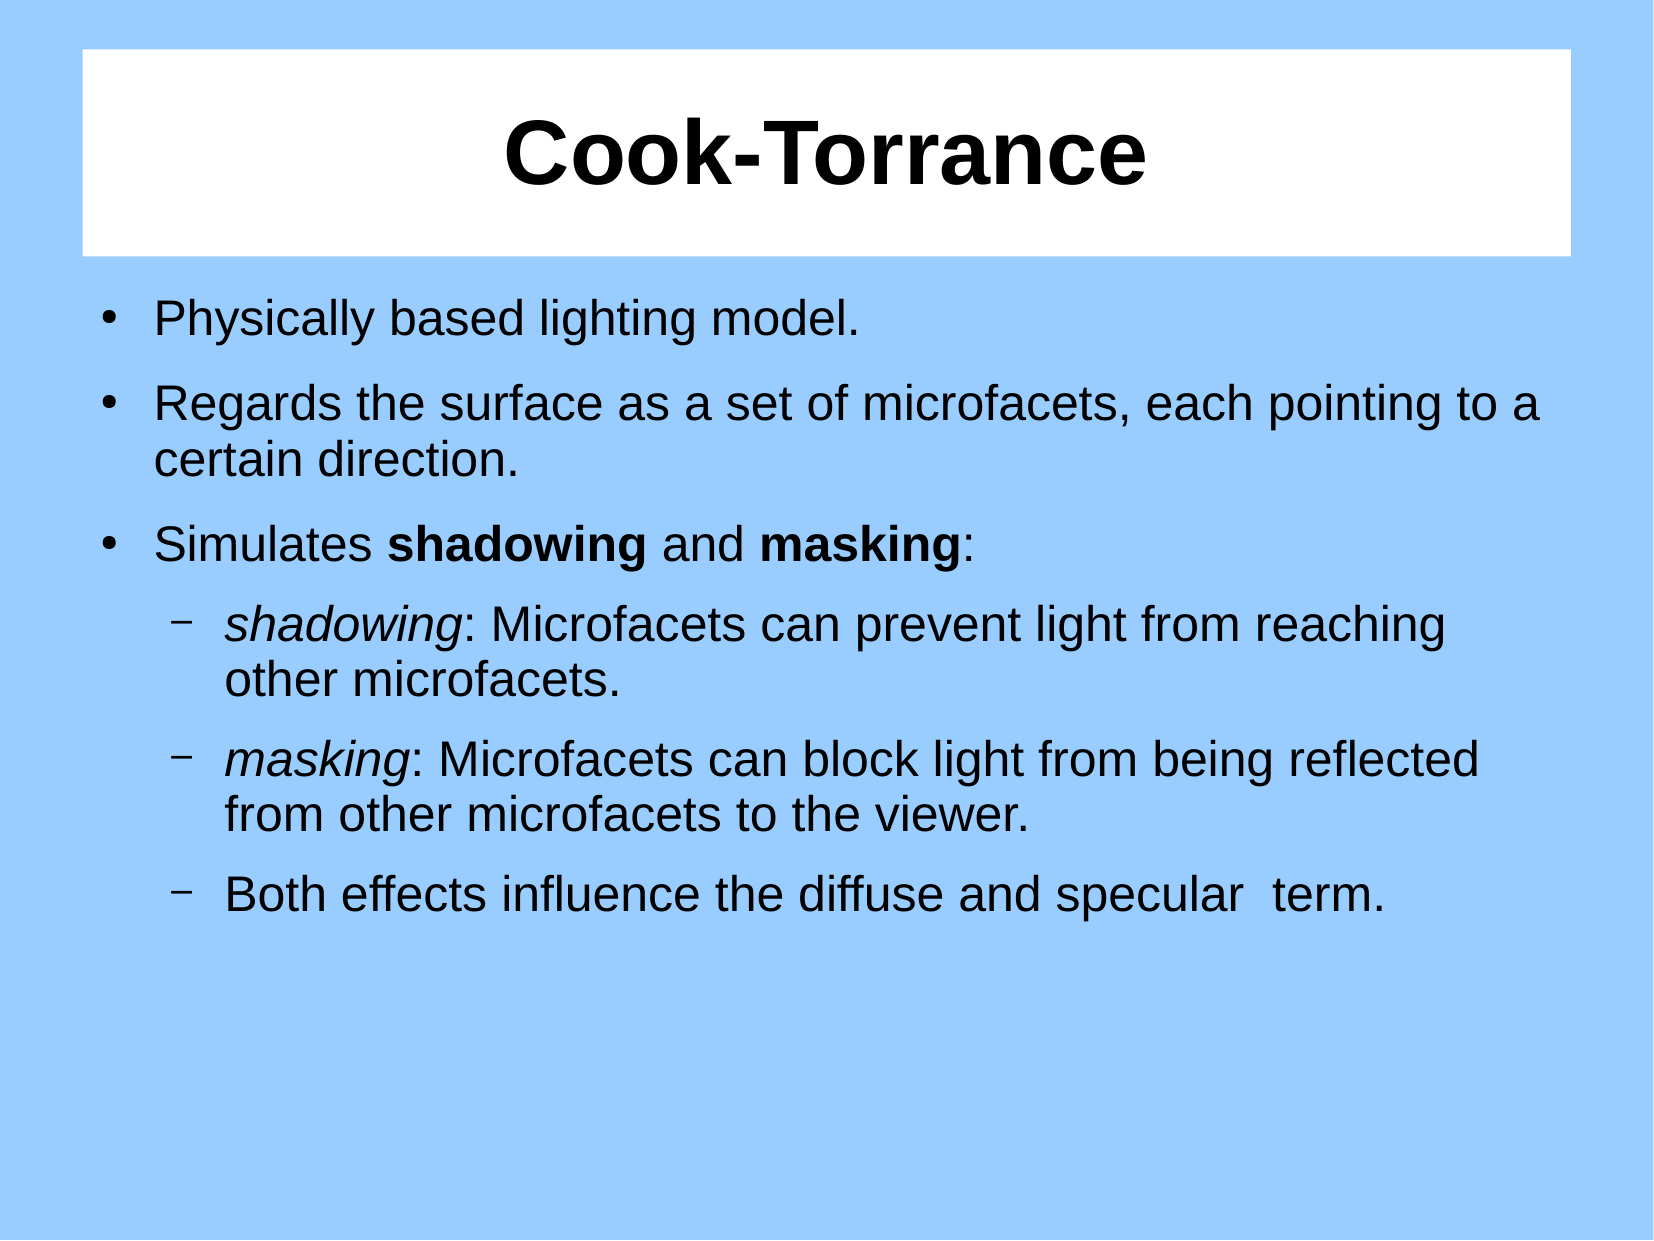

# Cook-Torrance
Physically based lighting model.
Regards the surface as a set of microfacets, each pointing to a certain direction.
Simulates shadowing and masking:
shadowing: Microfacets can prevent light from reaching other microfacets.
masking: Microfacets can block light from being reflected from other microfacets to the viewer.
Both effects influence the diffuse and specular term.